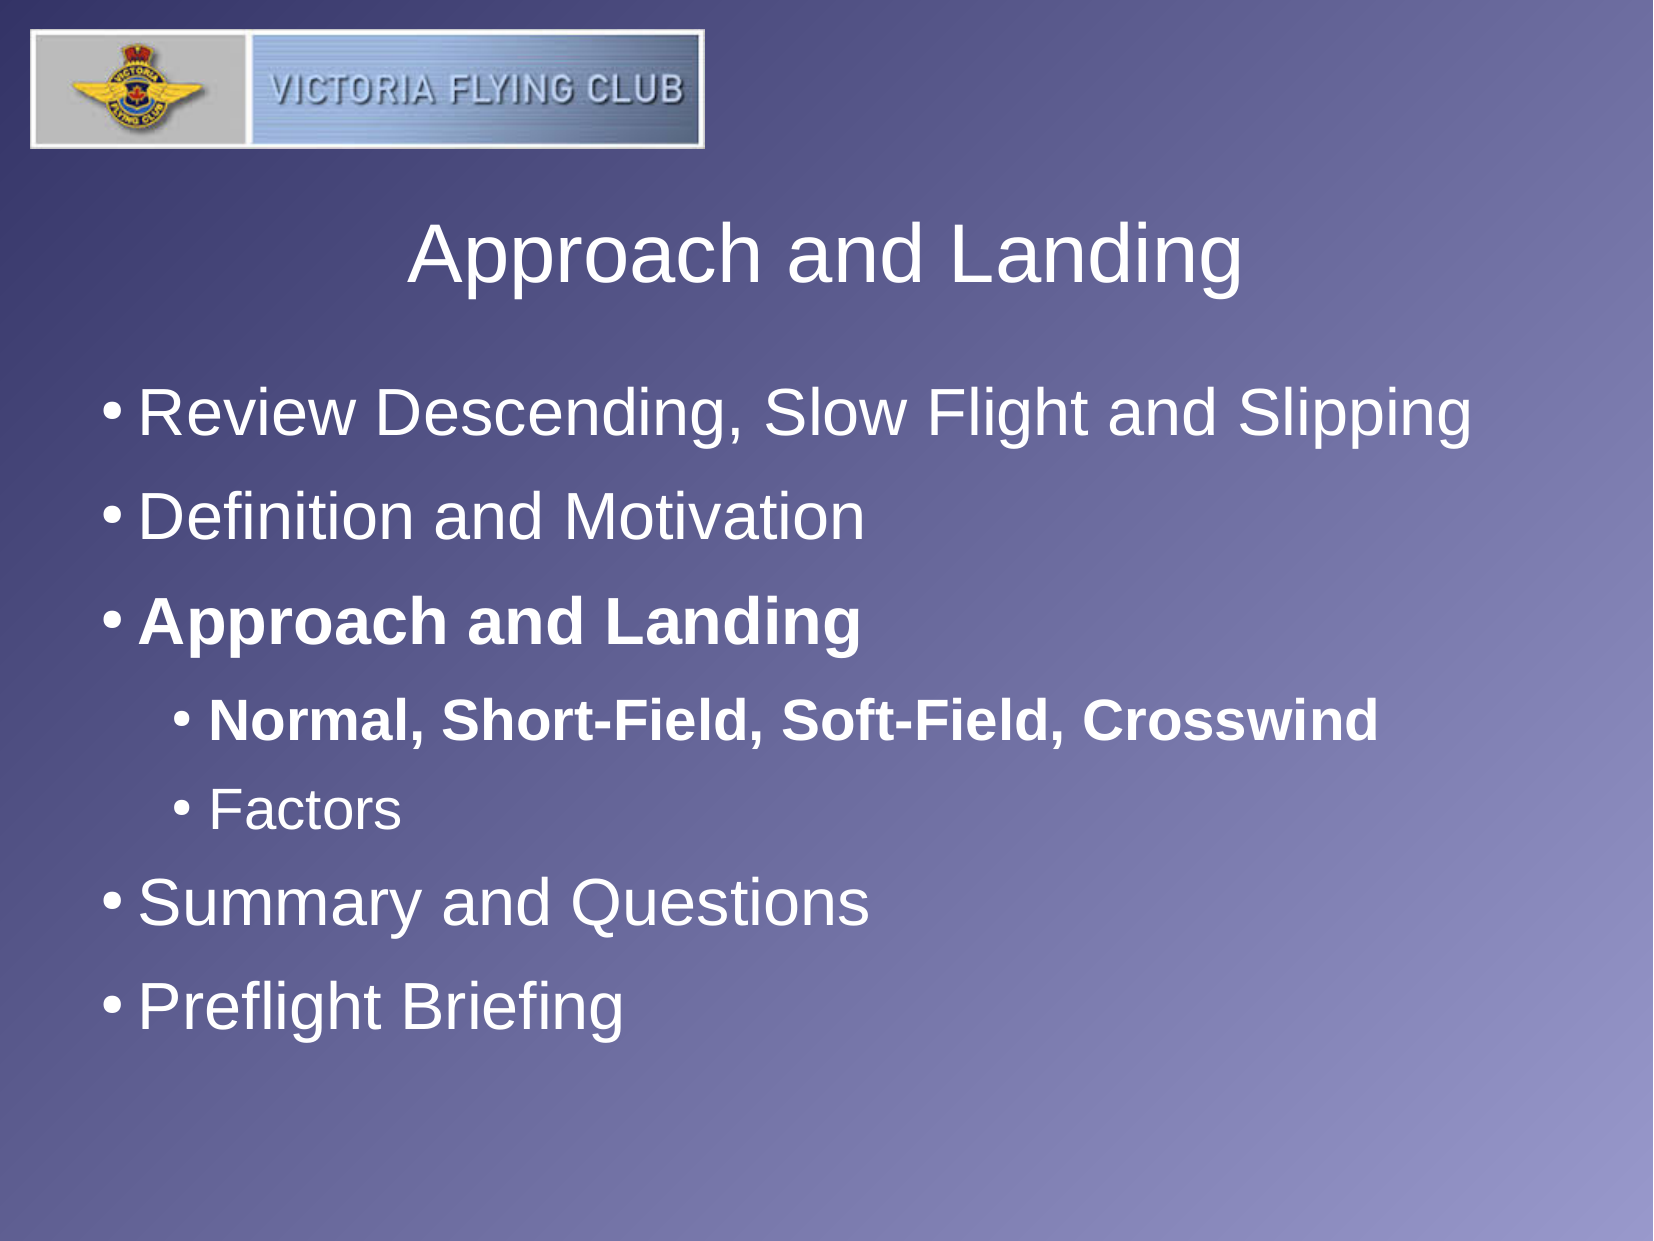

# Approach and Landing
Review Descending, Slow Flight and Slipping
Definition and Motivation
Approach and Landing
Normal, Short-Field, Soft-Field, Crosswind
Factors
Summary and Questions
Preflight Briefing